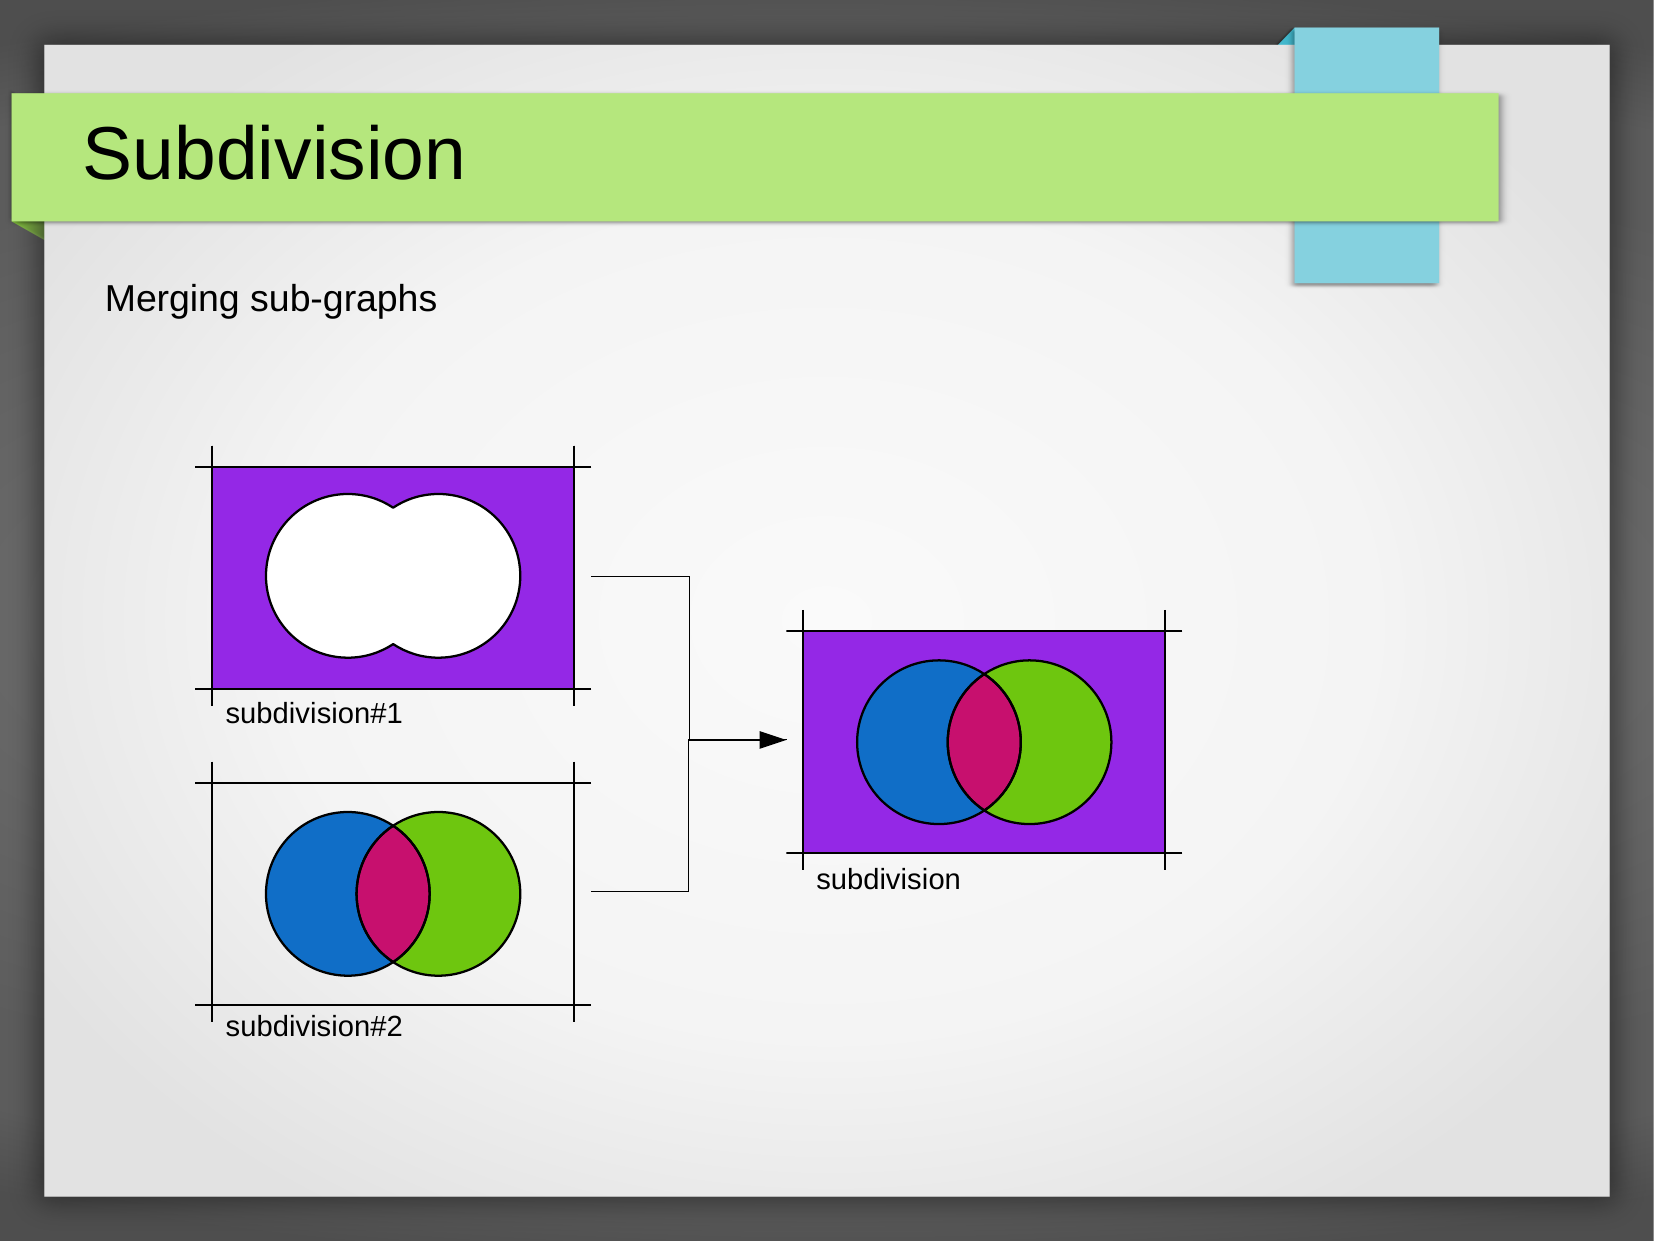

# Subdivision
Merging sub-graphs
subdivision#1
subdivision
subdivision#2